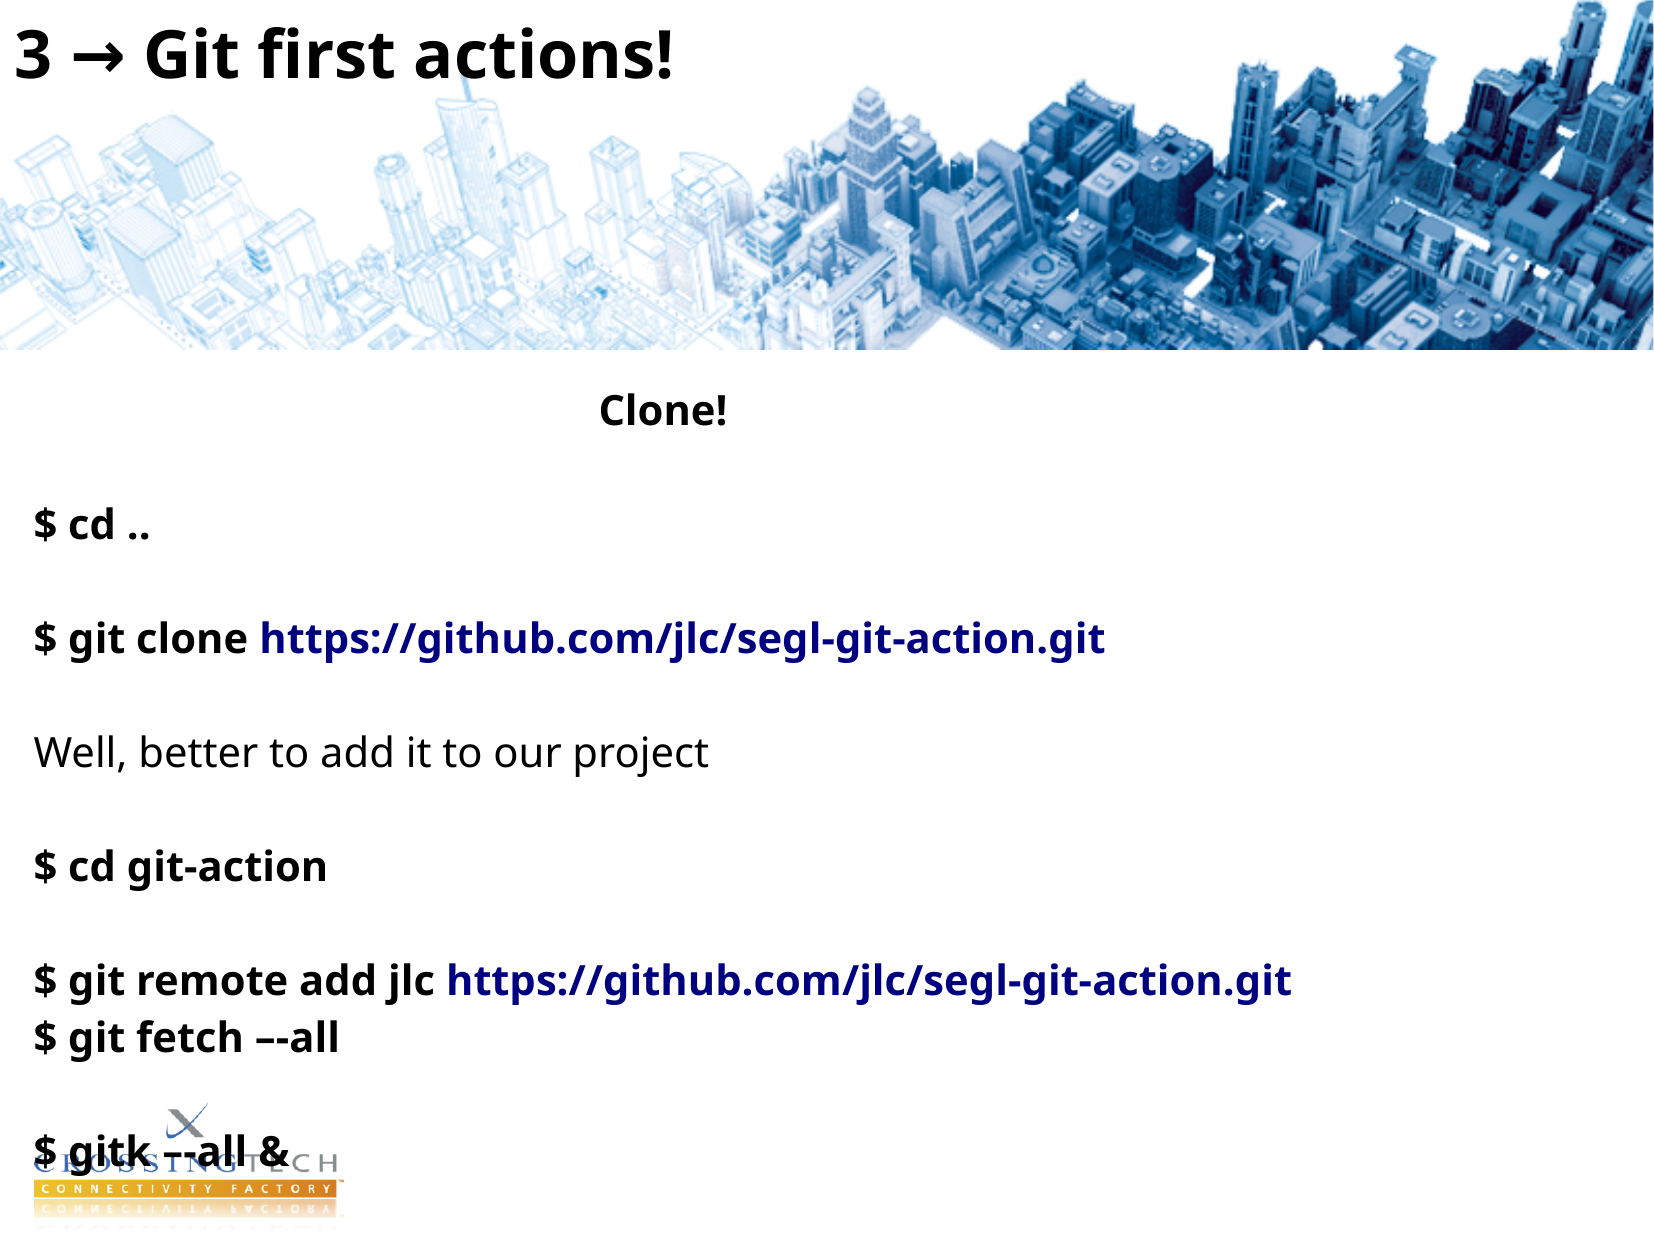

3 → Git first actions!
Clone!
$ cd ..
$ git clone https://github.com/jlc/segl-git-action.git
Well, better to add it to our project
$ cd git-action
$ git remote add jlc https://github.com/jlc/segl-git-action.git
$ git fetch –-all
$ gitk –-all &